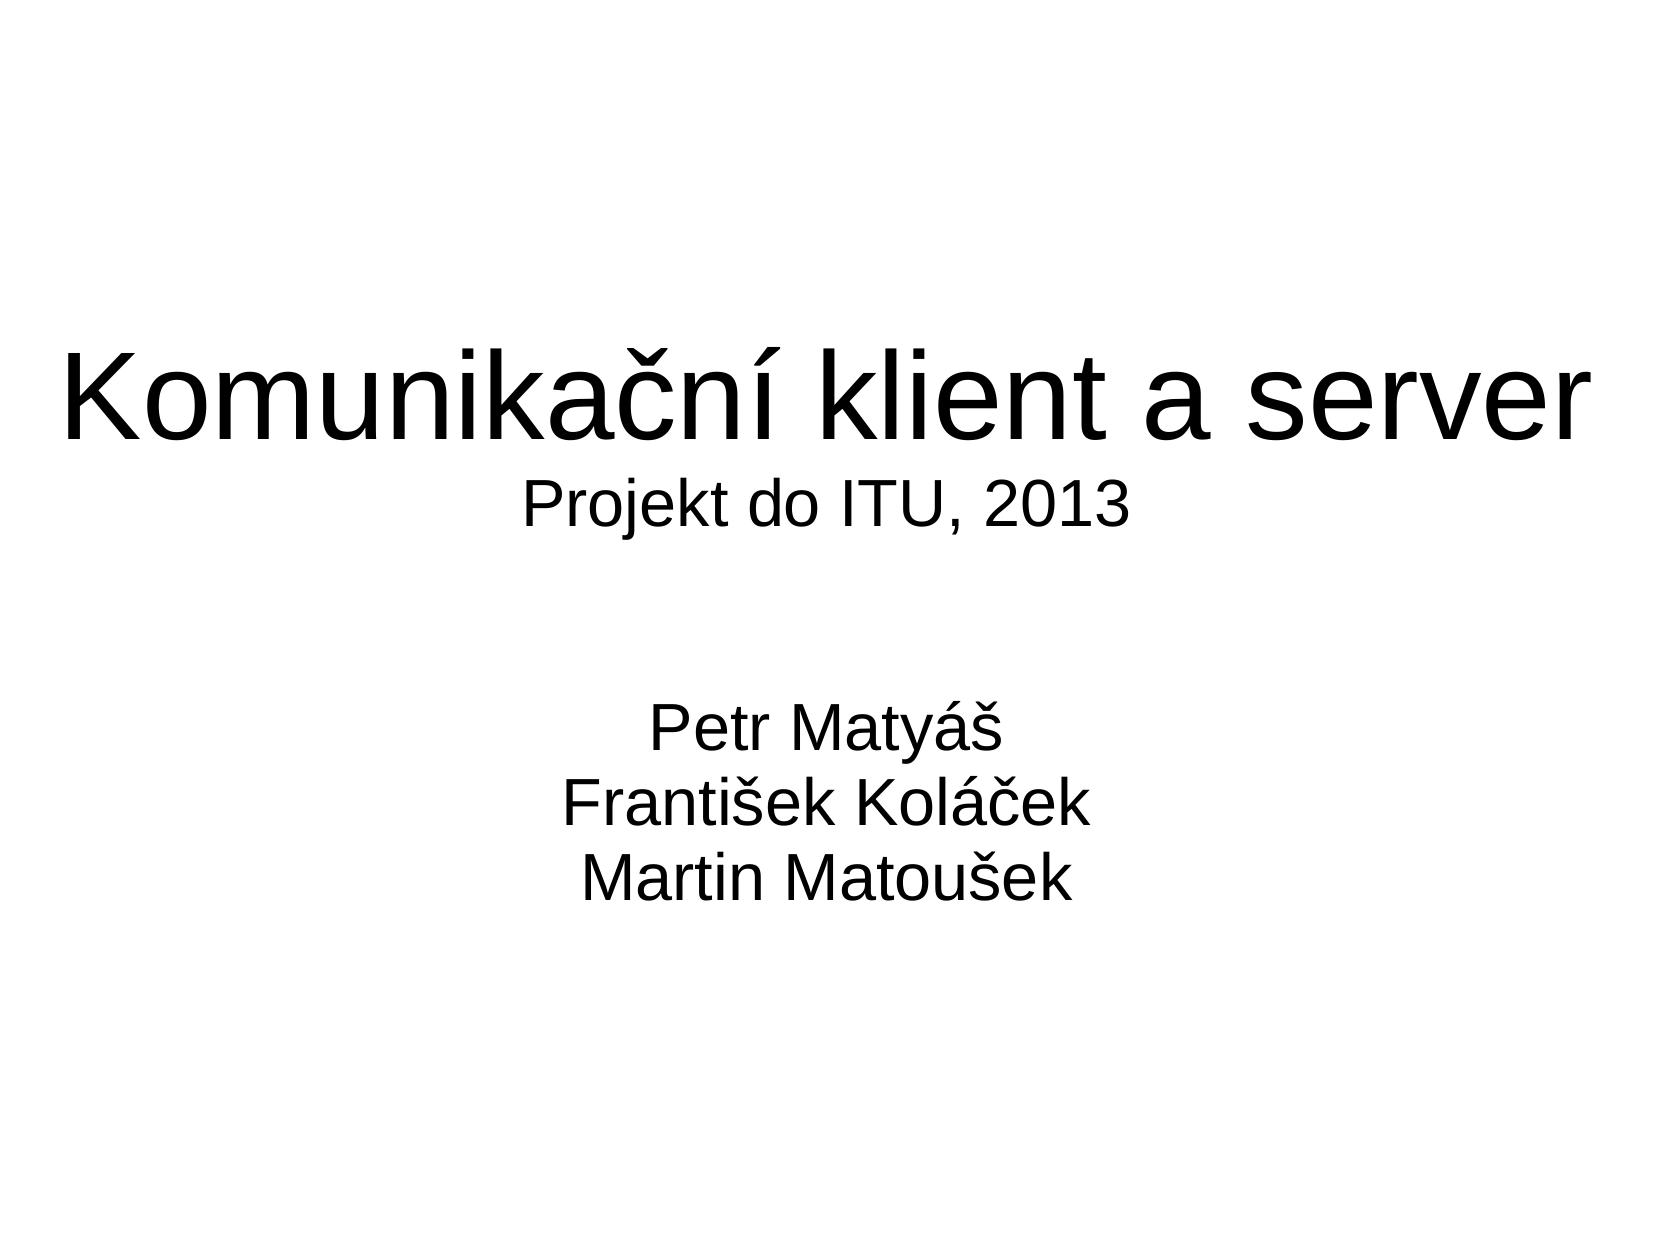

# Komunikační klient a server
Projekt do ITU, 2013
Petr Matyáš
František Koláček
Martin Matoušek